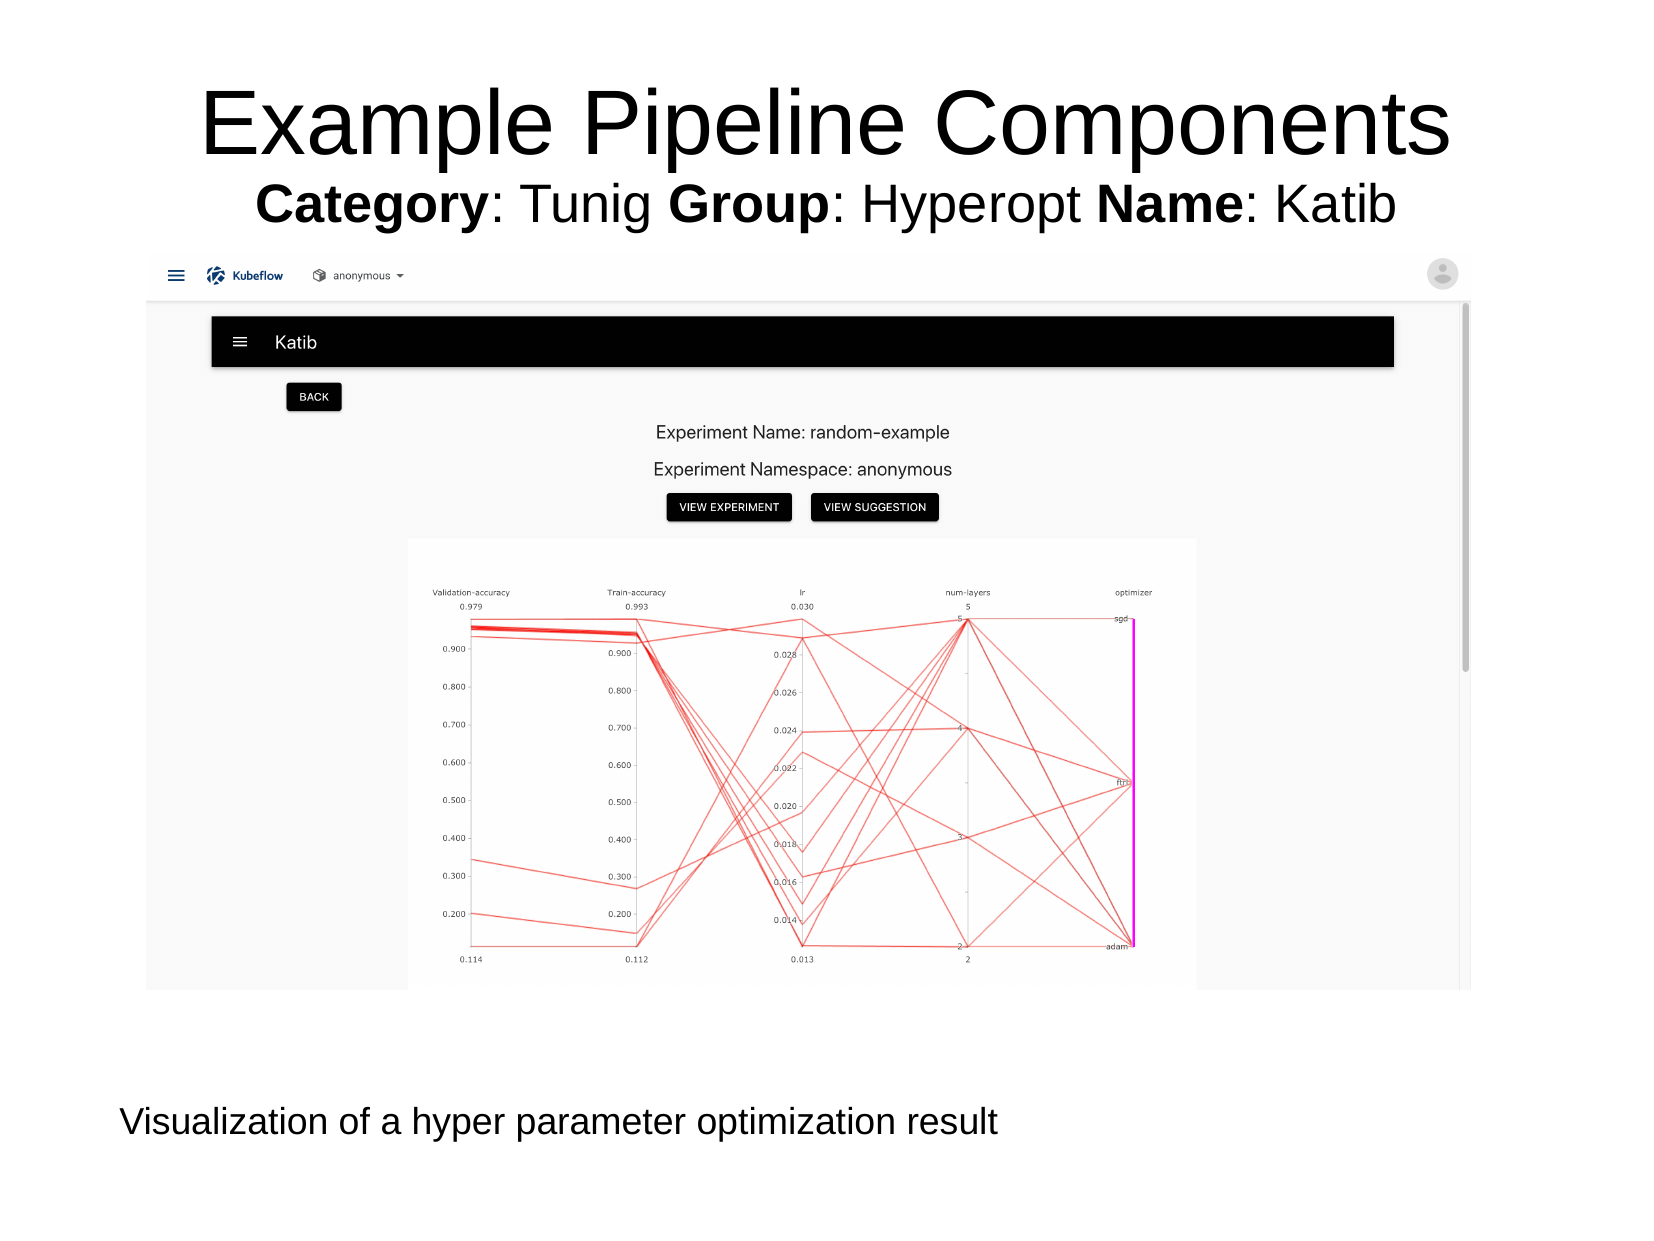

# Example Pipeline Components Category: Tunig Group: Hyperopt Name: Katib
Visualization of a hyper parameter optimization result